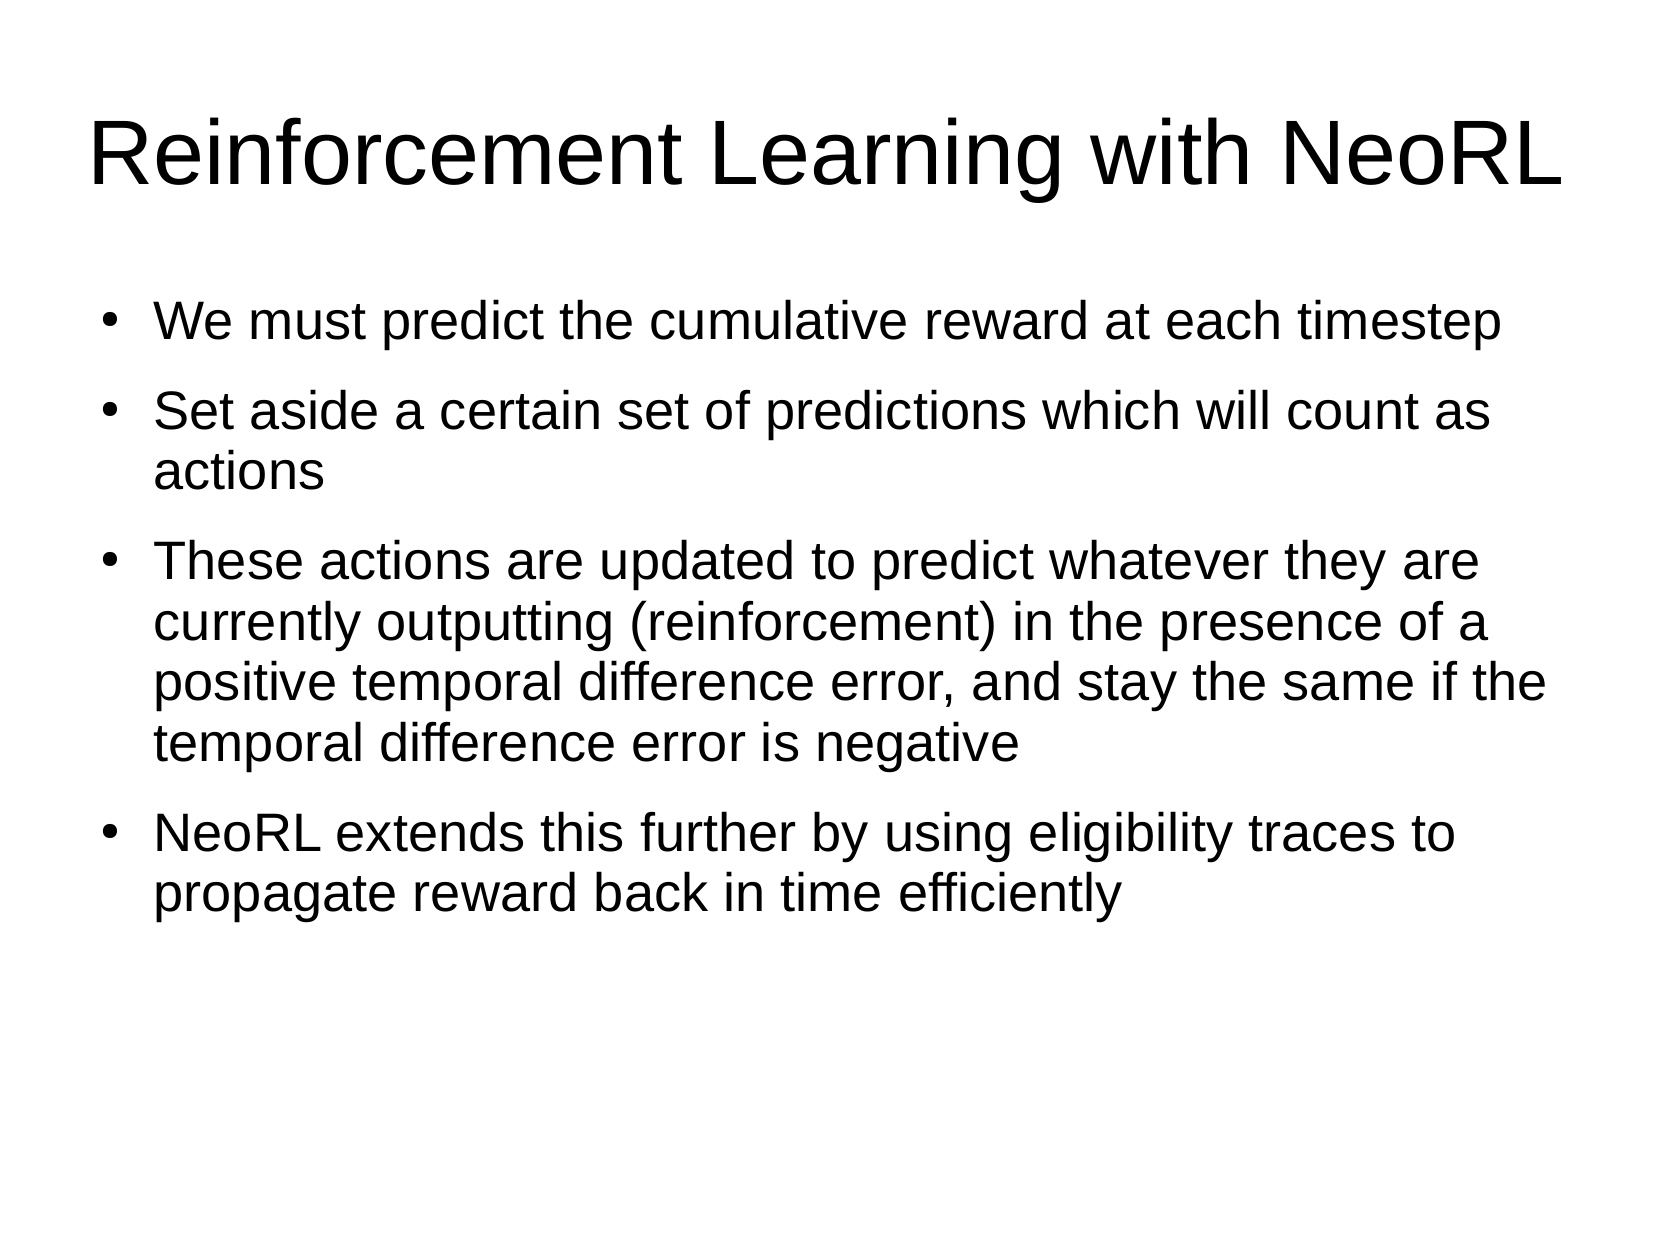

# Reinforcement Learning with NeoRL
We must predict the cumulative reward at each timestep
Set aside a certain set of predictions which will count as actions
These actions are updated to predict whatever they are currently outputting (reinforcement) in the presence of a positive temporal difference error, and stay the same if the temporal difference error is negative
NeoRL extends this further by using eligibility traces to propagate reward back in time efficiently